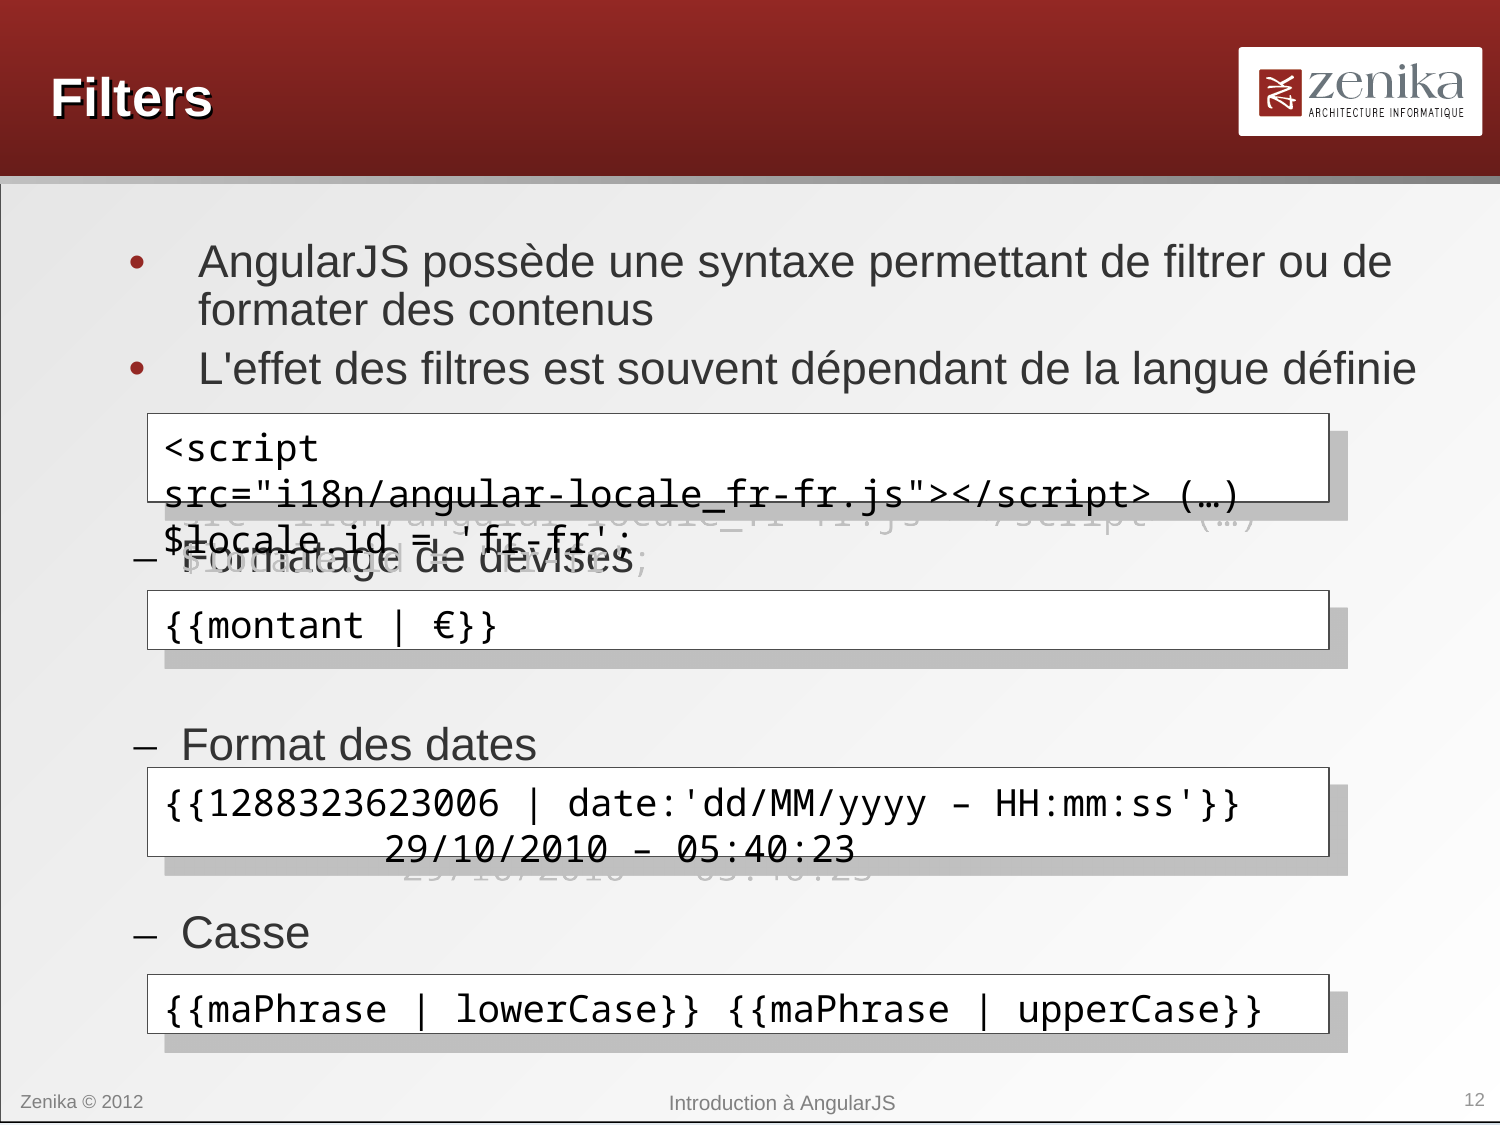

# Filters
AngularJS possède une syntaxe permettant de filtrer ou de formater des contenus
L'effet des filtres est souvent dépendant de la langue définie
Formatage de devises
Format des dates
Casse
<script src="i18n/angular-locale_fr-fr.js"></script> (…)
$locale.id = 'fr-fr';
{{montant | €}}
{{1288323623006 | date:'dd/MM/yyyy – HH:mm:ss'}}
			29/10/2010 – 05:40:23
{{maPhrase | lowerCase}} {{maPhrase | upperCase}}